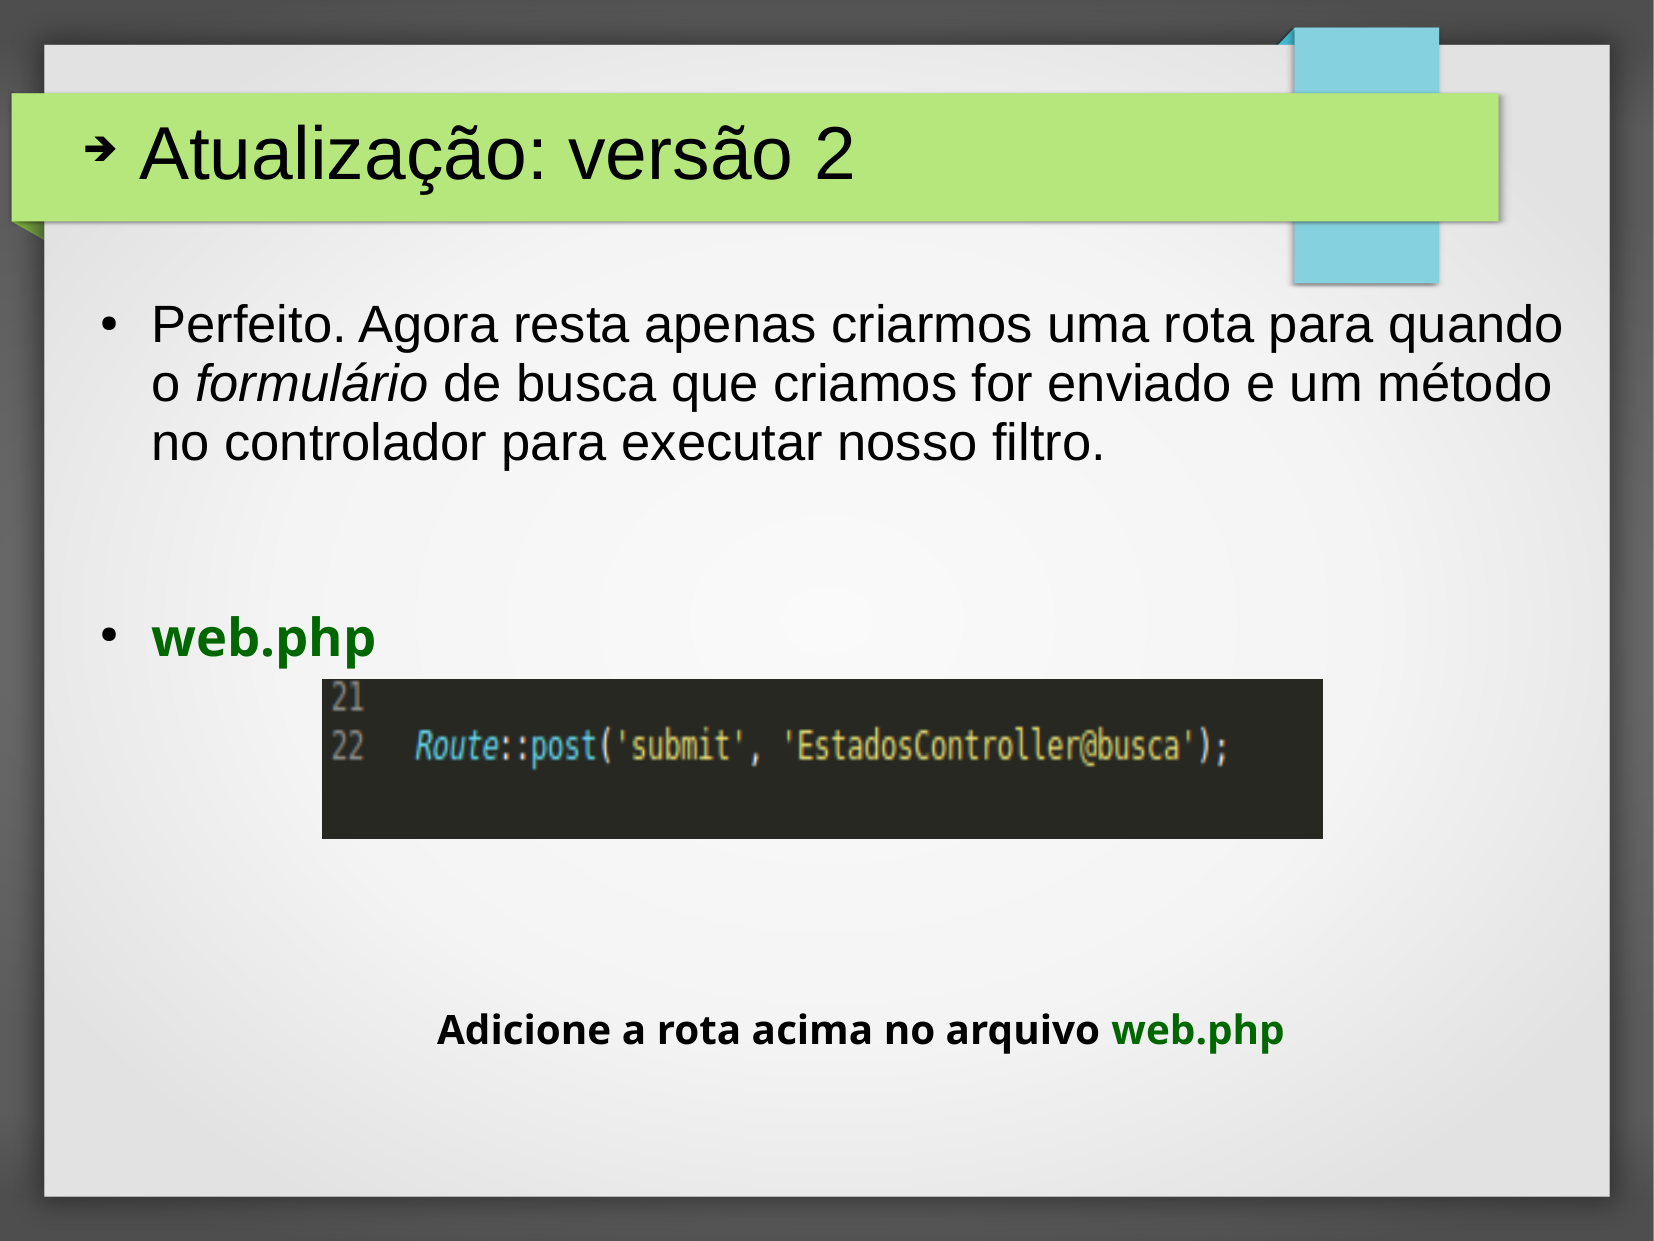

# Atualização: versão 2
Perfeito. Agora resta apenas criarmos uma rota para quando o formulário de busca que criamos for enviado e um método no controlador para executar nosso filtro.
web.php
Adicione a rota acima no arquivo web.php